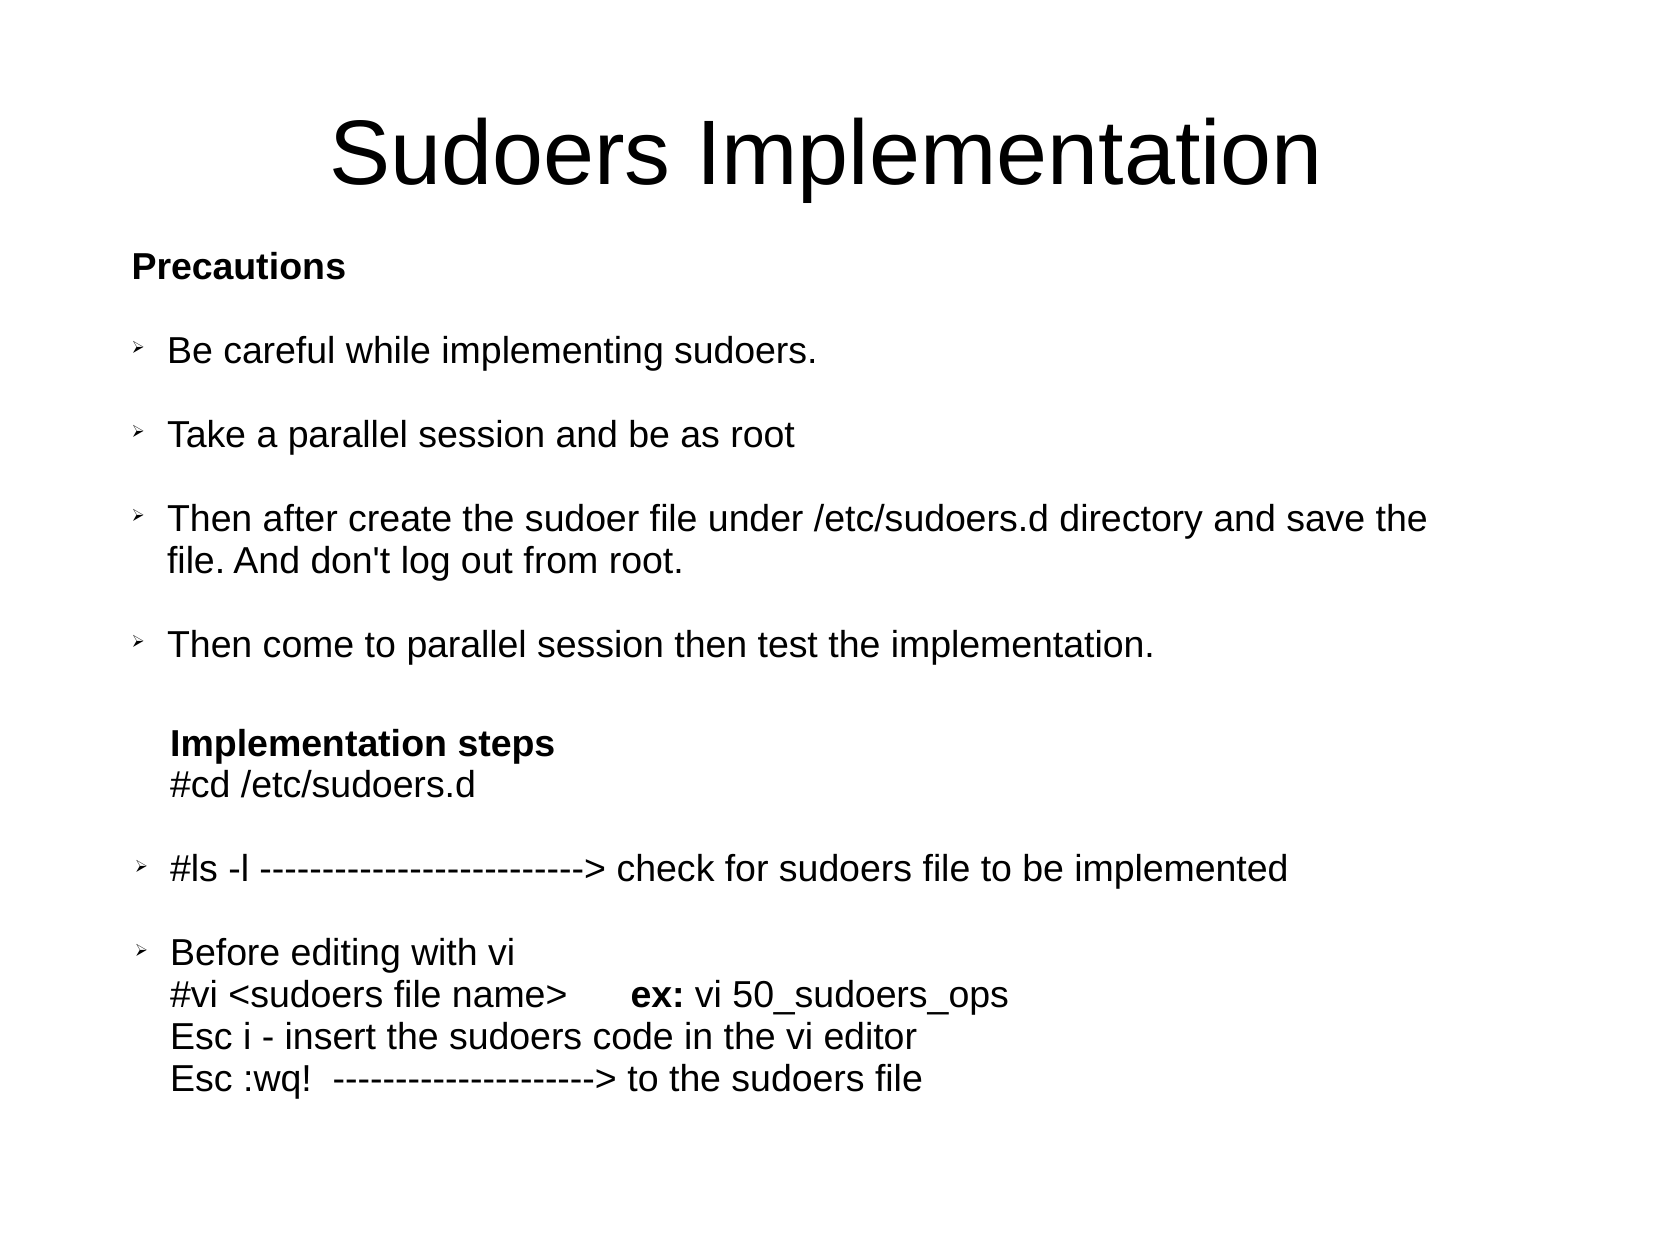

# Sudoers Implementation
Precautions
Be careful while implementing sudoers.
Take a parallel session and be as root
Then after create the sudoer file under /etc/sudoers.d directory and save the file. And don't log out from root.
Then come to parallel session then test the implementation.
Implementation steps
#cd /etc/sudoers.d
#ls -l --------------------------> check for sudoers file to be implemented
Before editing with vi
#vi <sudoers file name> ex: vi 50_sudoers_ops
Esc i - insert the sudoers code in the vi editor
Esc :wq! ---------------------> to the sudoers file